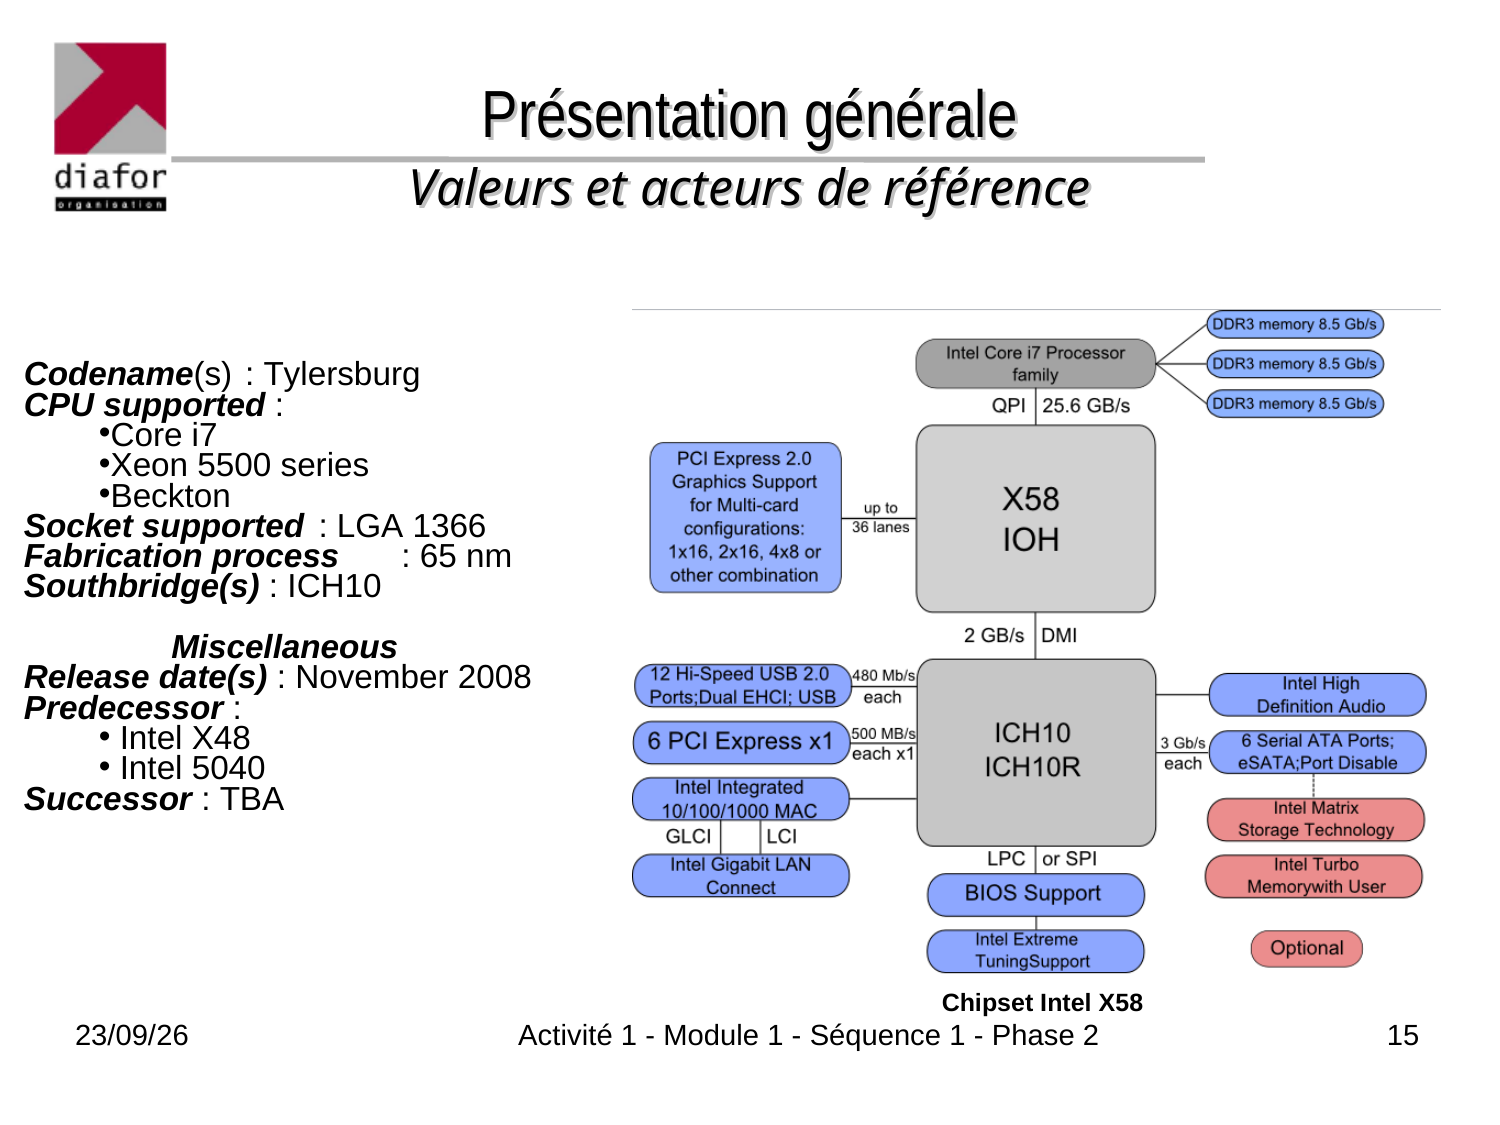

# Présentation générale Valeurs et acteurs de référence
Codename(s)	: Tylersburg
CPU supported :
Core i7
Xeon 5500 series
Beckton
Socket supported	: LGA 1366
Fabrication process	 : 65 nm
Southbridge(s) : ICH10
		Miscellaneous
Release date(s) : November 2008
Predecessor :
 Intel X48
 Intel 5040
Successor : TBA
Chipset Intel X58
Activité 1 - Module 1 - Séquence 1 - Phase 2
15